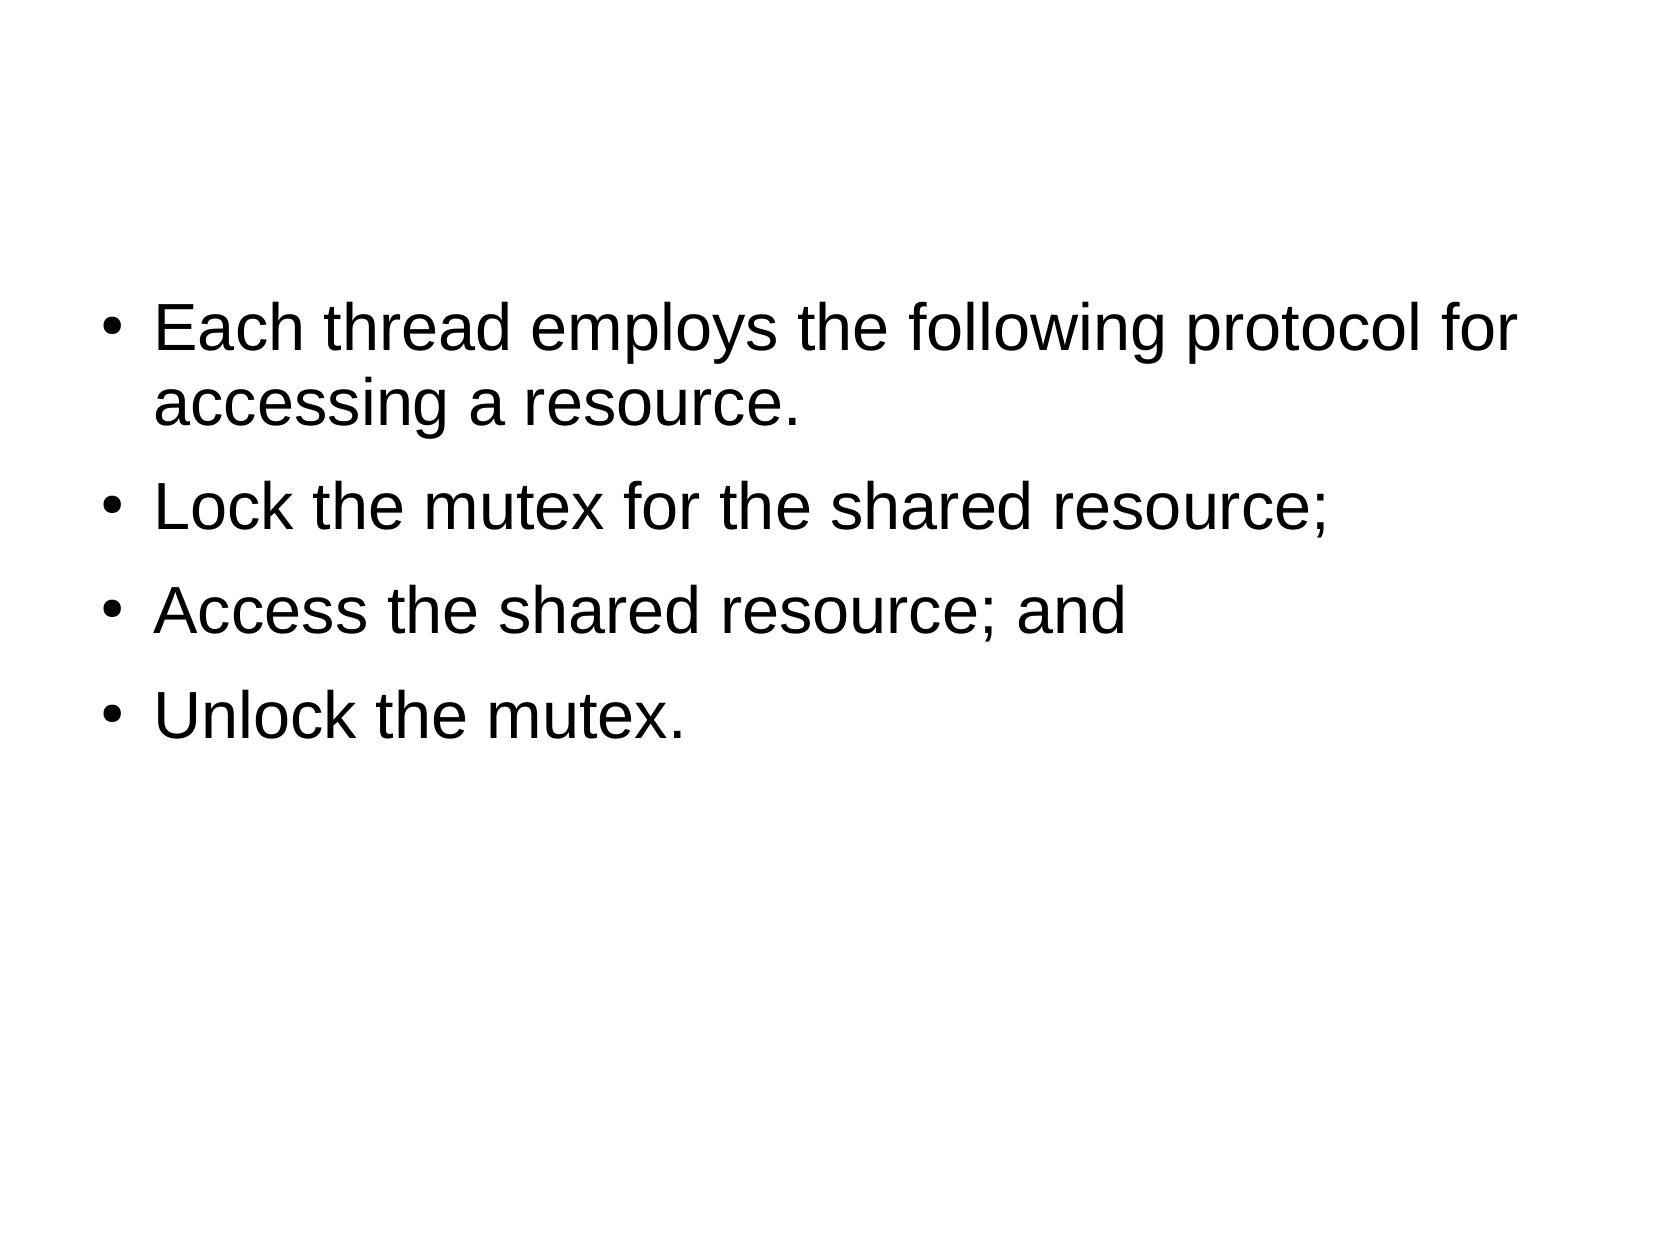

#
Each thread employs the following protocol for accessing a resource.
Lock the mutex for the shared resource;
Access the shared resource; and
Unlock the mutex.